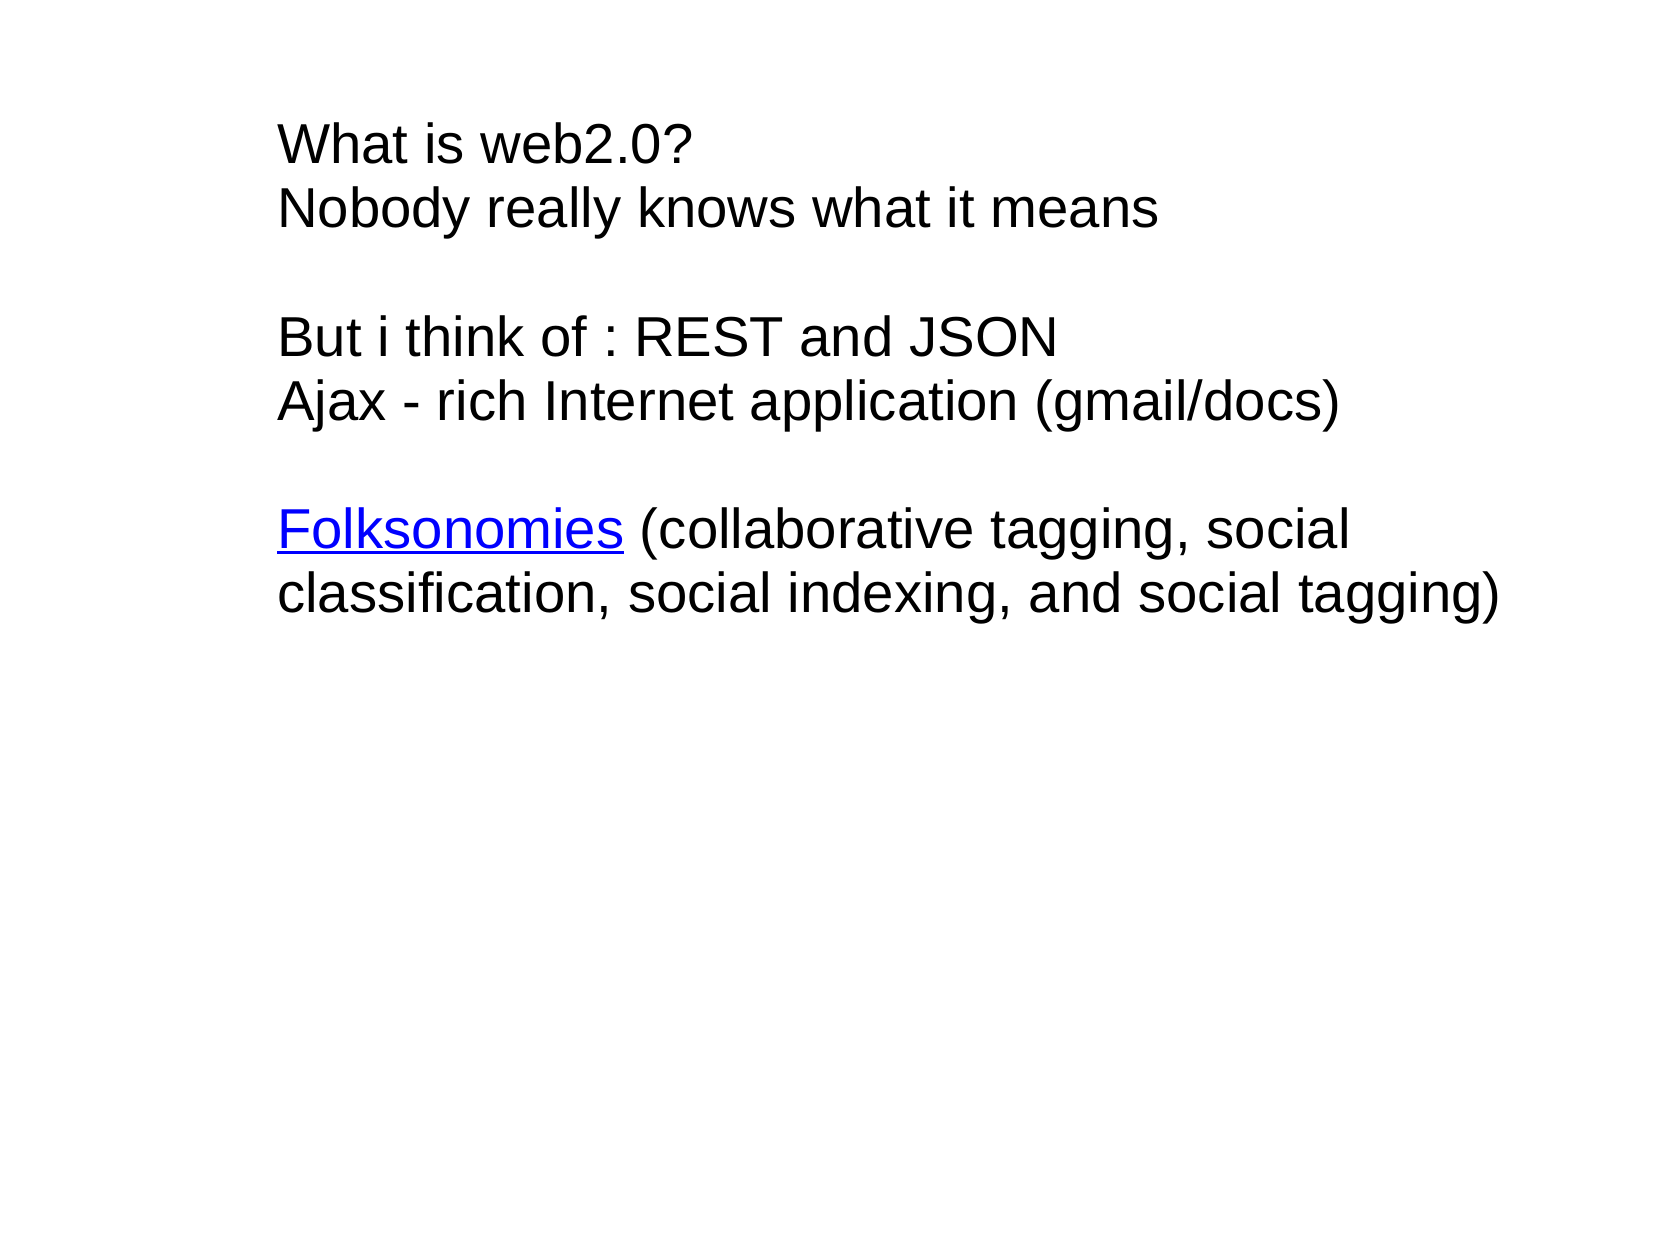

What is web2.0?
Nobody really knows what it means
But i think of : REST and JSON
Ajax - rich Internet application (gmail/docs)
Folksonomies (collaborative tagging, social classification, social indexing, and social tagging)